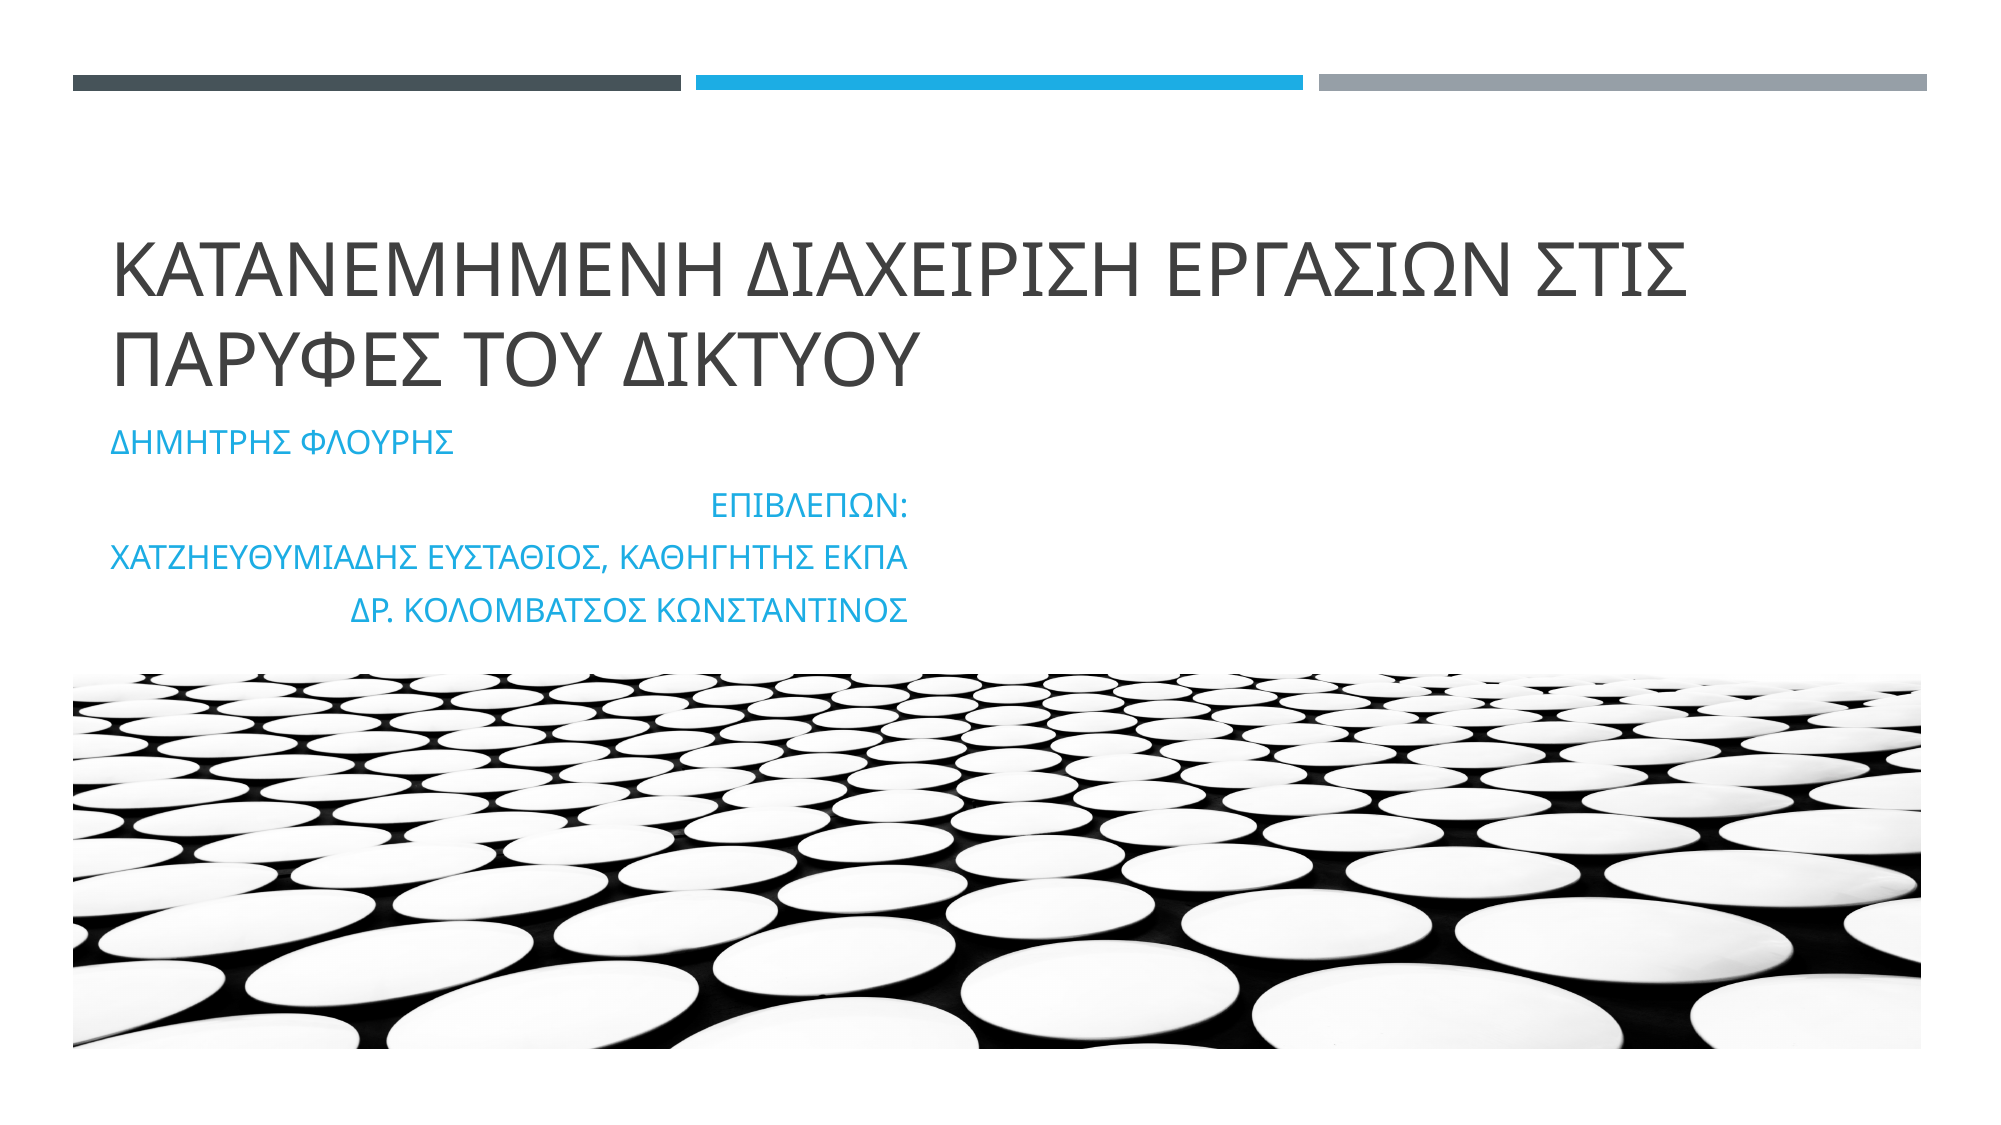

# ΚΑΤΑΝΕΜΗΜΕΝΗ ΔΙΑΧΕΙΡΙΣΗ ΕΡΓΑΣΙΩΝ ΣΤΙΣ ΠΑΡΥΦΕΣ ΤΟΥ ΔΙΚΤΥΟΥ
ΔΗΜΗΤΡΗΣ ΦΛΟΥΡΗΣ
Επιβλεπων:
Χατζηευθυμιαδησ Ευσταθιοσ, καθηγητησ εκπα
Δρ. κολομβατσοσ κωνσταντινοσ